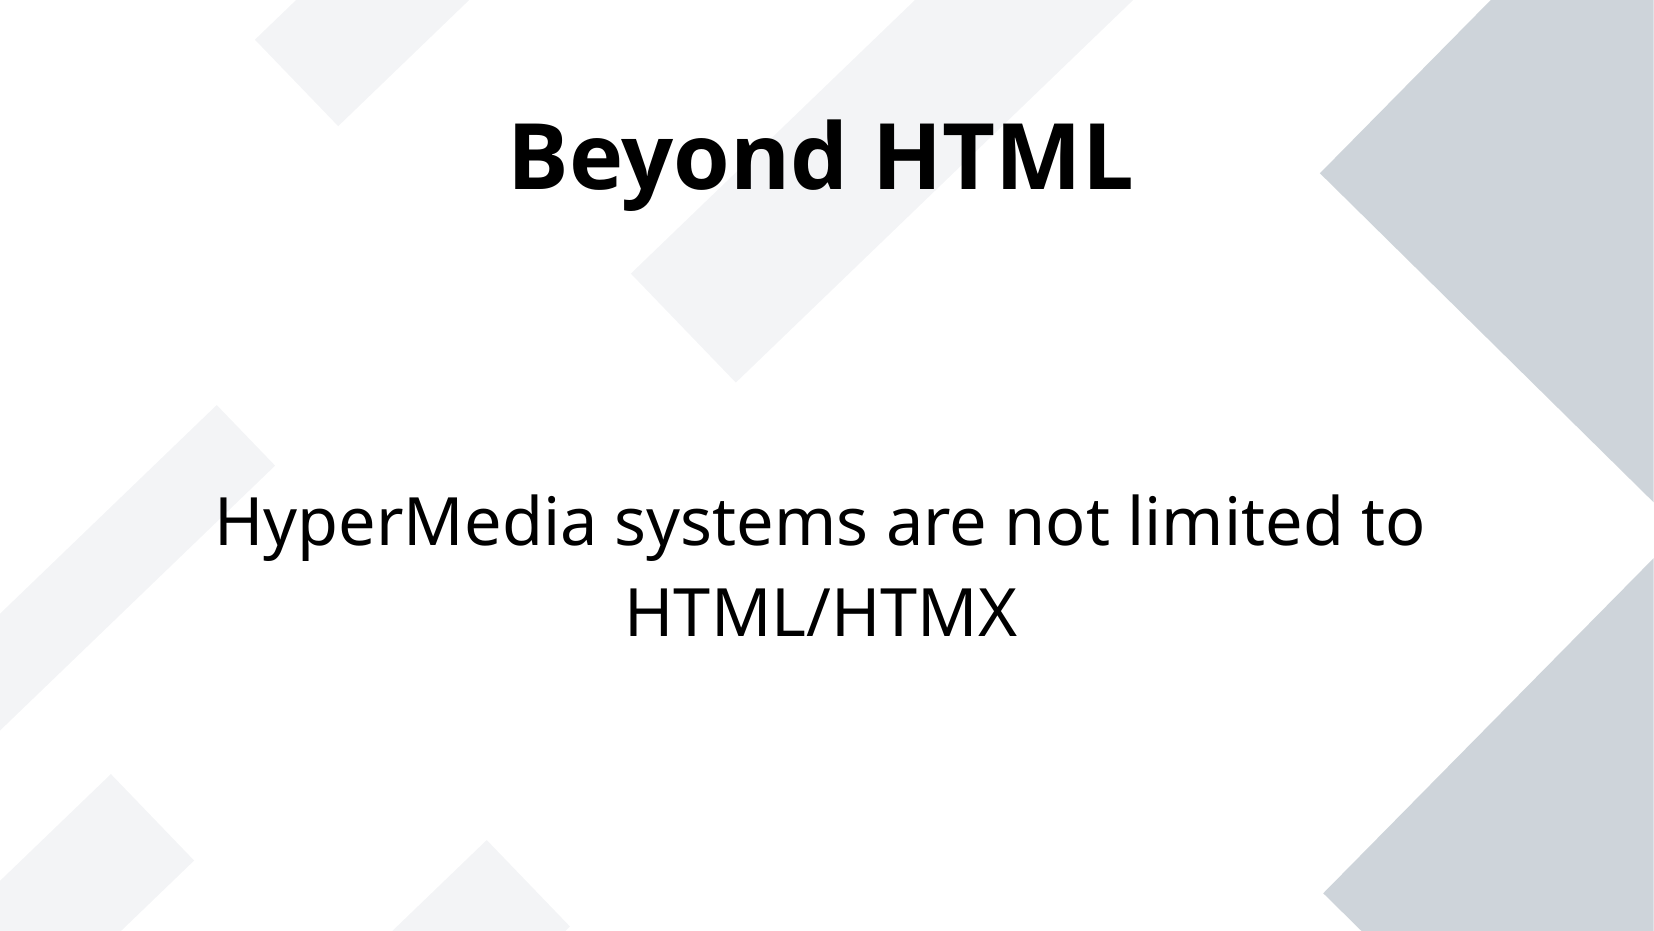

# Beyond HTML
HyperMedia systems are not limited to HTML/HTMX